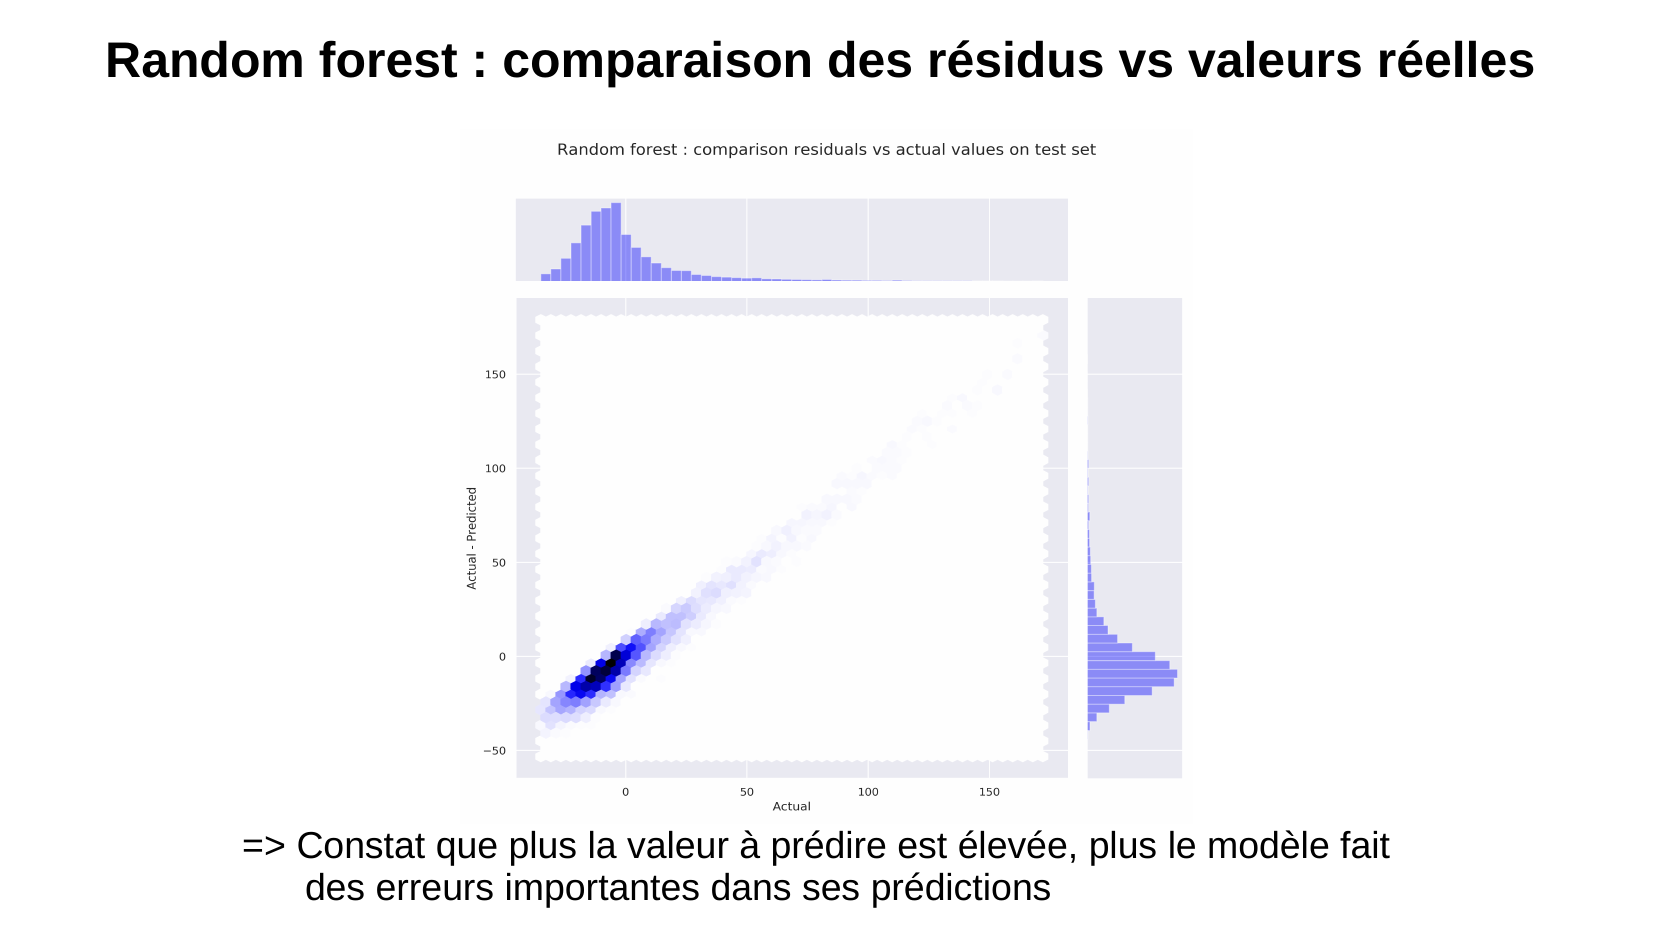

Random forest : comparaison des résidus vs valeurs réelles
=> Constat que plus la valeur à prédire est élevée, plus le modèle fait
 des erreurs importantes dans ses prédictions